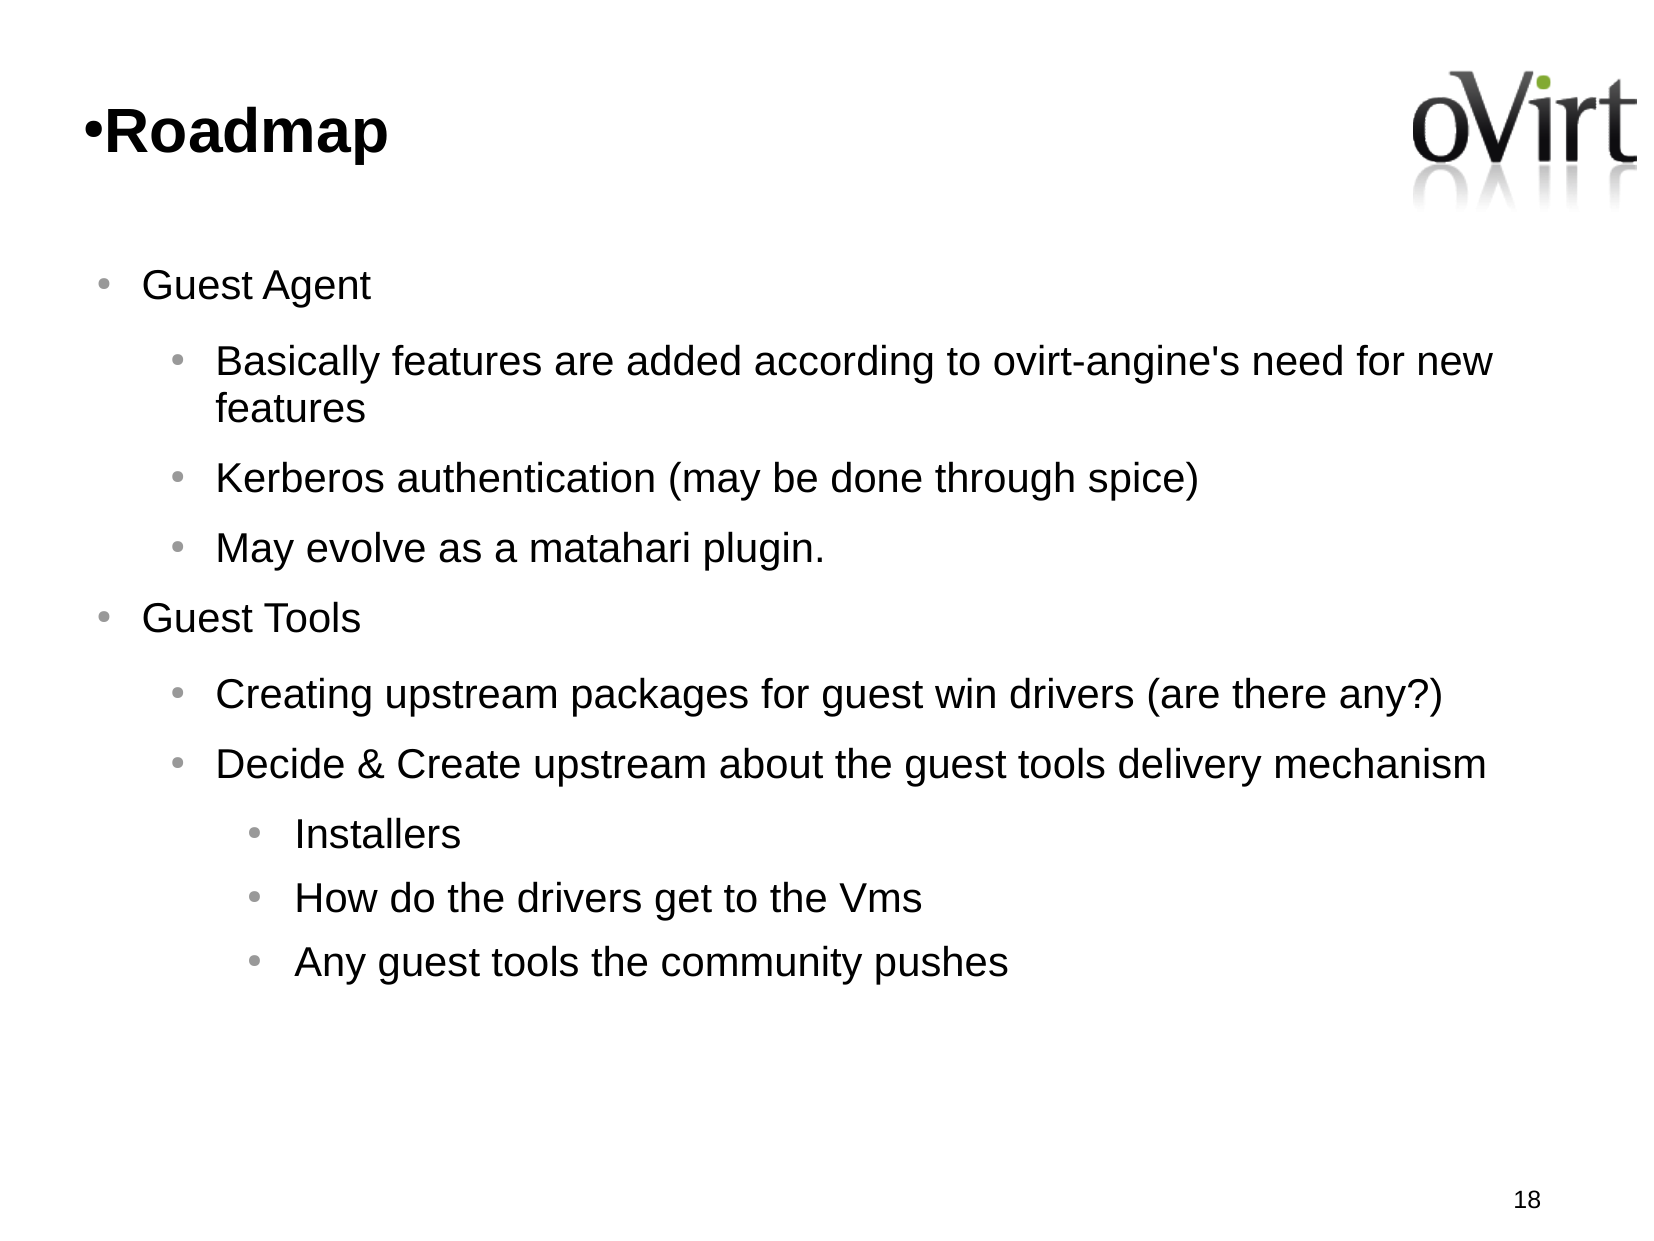

# Roadmap
Guest Agent
Basically features are added according to ovirt-angine's need for new features
Kerberos authentication (may be done through spice)
May evolve as a matahari plugin.
Guest Tools
Creating upstream packages for guest win drivers (are there any?)
Decide & Create upstream about the guest tools delivery mechanism
Installers
How do the drivers get to the Vms
Any guest tools the community pushes